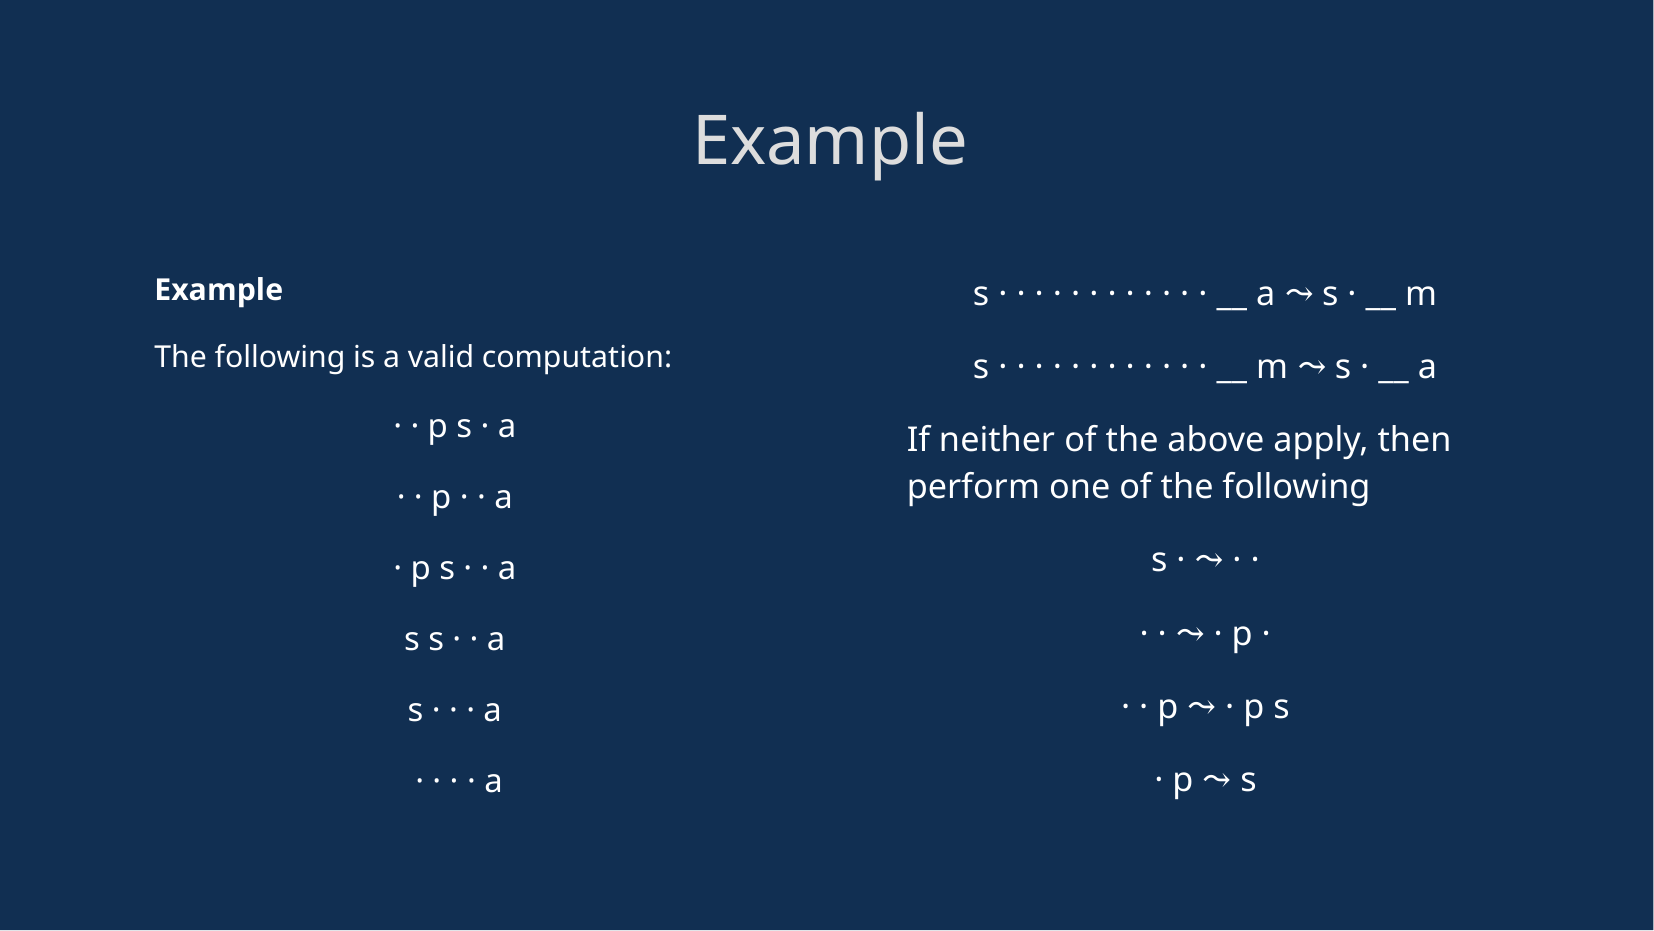

# Example
Example
The following is a valid computation:
· · p s · a
· · p · · a
· p s · · a
s s · · a
s · · · a
 · · · · a
s · · · · · · · · · · · · __ a ⤳ s · __ m
s · · · · · · · · · · · · __ m ⤳ s · __ a
If neither of the above apply, then perform one of the following
s · ⤳ · ·
· · ⤳ · p ·
· · p ⤳ · p s
· p ⤳ s